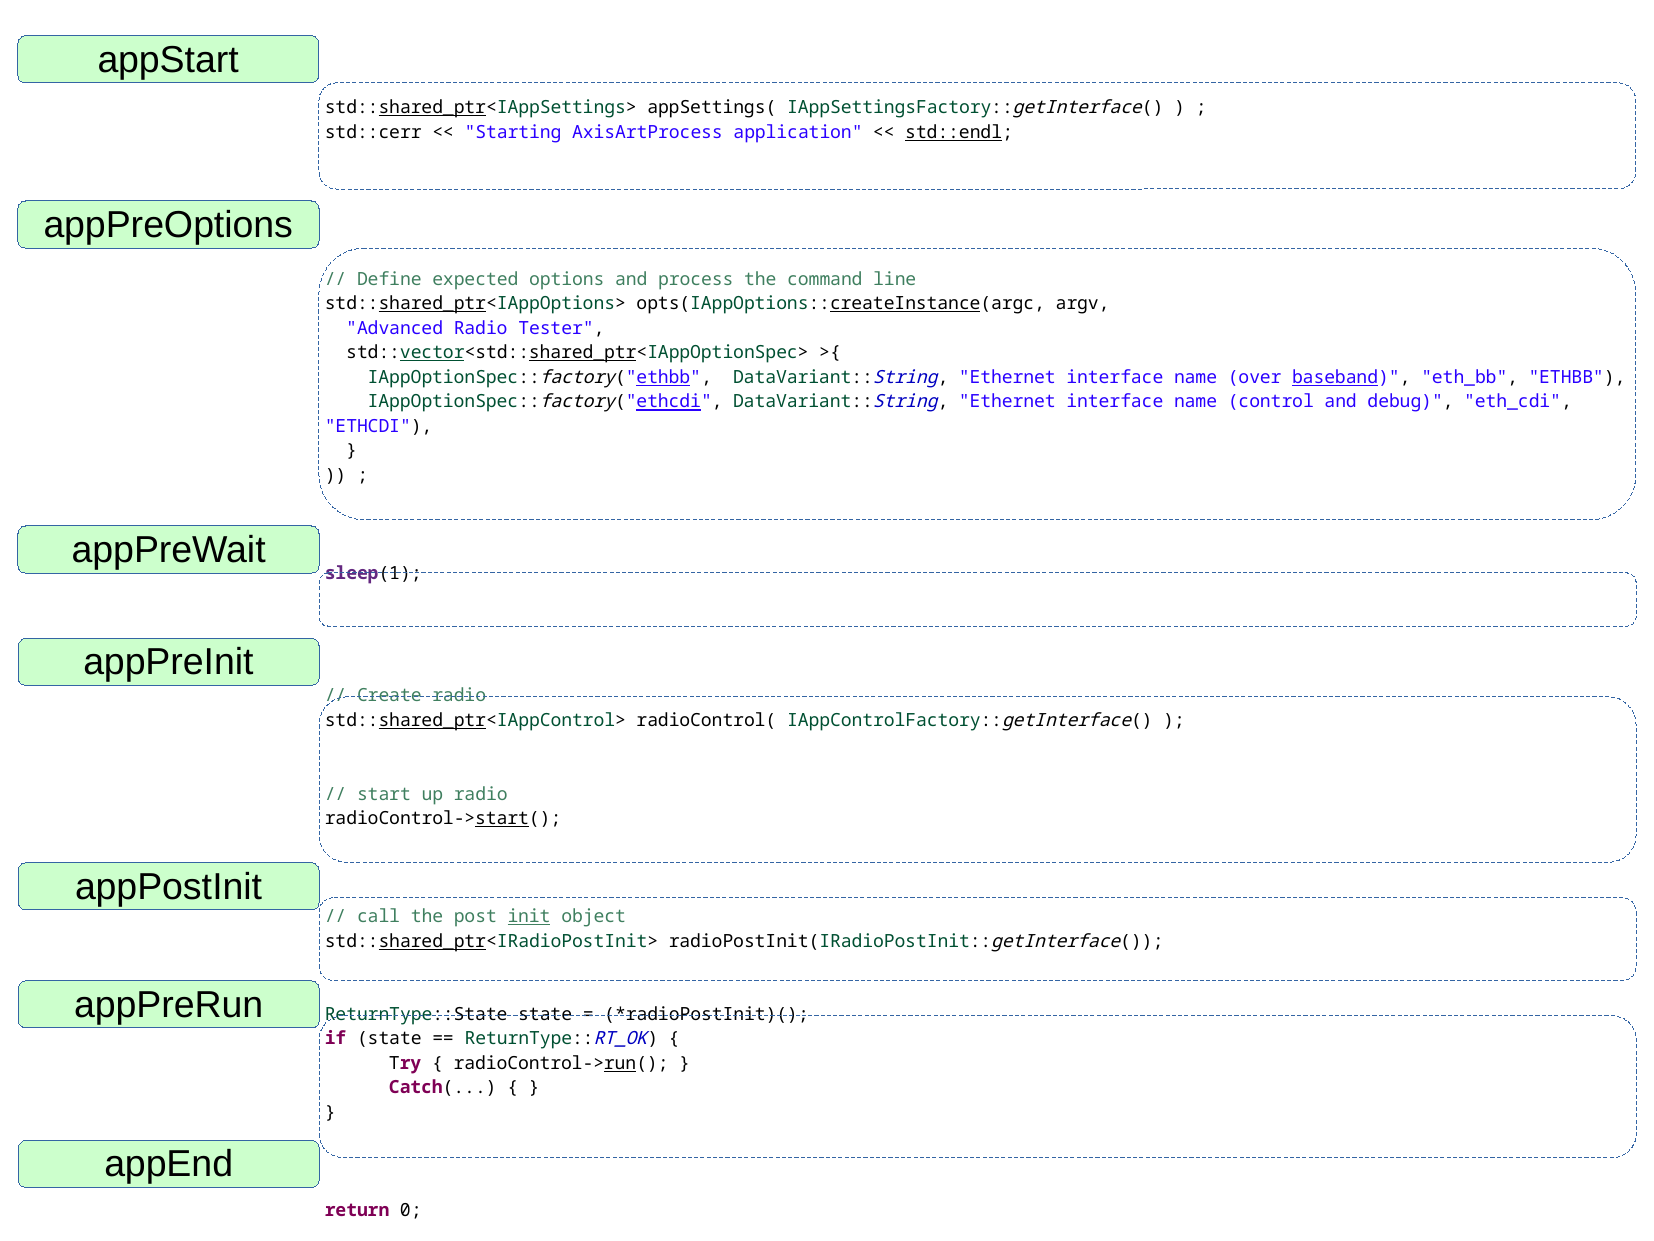

appStart
# std::shared_ptr<IAppSettings> appSettings( IAppSettingsFactory::getInterface() ) ;
std::cerr << "Starting AxisArtProcess application" << std::endl;
// Define expected options and process the command line
std::shared_ptr<IAppOptions> opts(IAppOptions::createInstance(argc, argv,
 "Advanced Radio Tester",
 std::vector<std::shared_ptr<IAppOptionSpec> >{
 IAppOptionSpec::factory("ethbb", DataVariant::String, "Ethernet interface name (over baseband)", "eth_bb", "ETHBB"),
 IAppOptionSpec::factory("ethcdi", DataVariant::String, "Ethernet interface name (control and debug)", "eth_cdi", "ETHCDI"),
 }
)) ;
sleep(1);
// Create radio
std::shared_ptr<IAppControl> radioControl( IAppControlFactory::getInterface() );
// start up radio
radioControl->start();
// call the post init object
std::shared_ptr<IRadioPostInit> radioPostInit(IRadioPostInit::getInterface());
ReturnType::State state = (*radioPostInit)();
if (state == ReturnType::RT_OK) {
 	Try { radioControl->run(); }
 	Catch(...) { }
}
return 0;
appPreOptions
appPreWait
appPreInit
appPostInit
appPreRun
appEnd